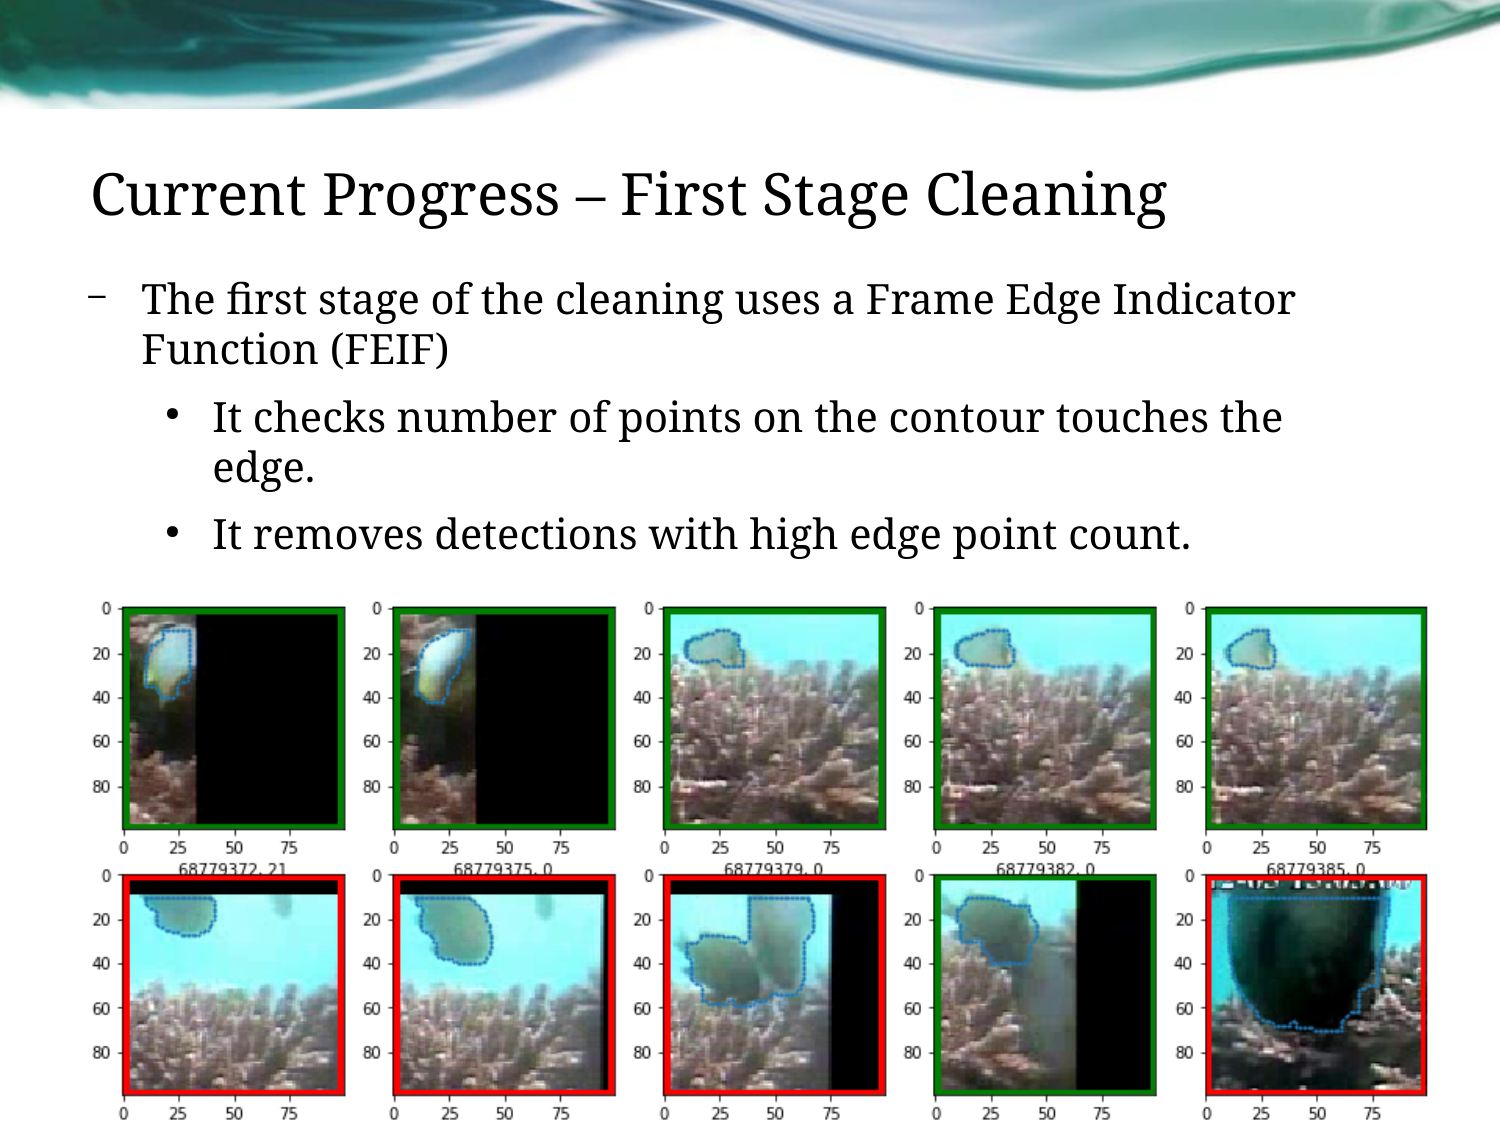

# Current Progress – First Stage Cleaning
The first stage of the cleaning uses a Frame Edge Indicator Function (FEIF)
It checks number of points on the contour touches the edge.
It removes detections with high edge point count.
This effectively removes the 'partial fish' false positives.